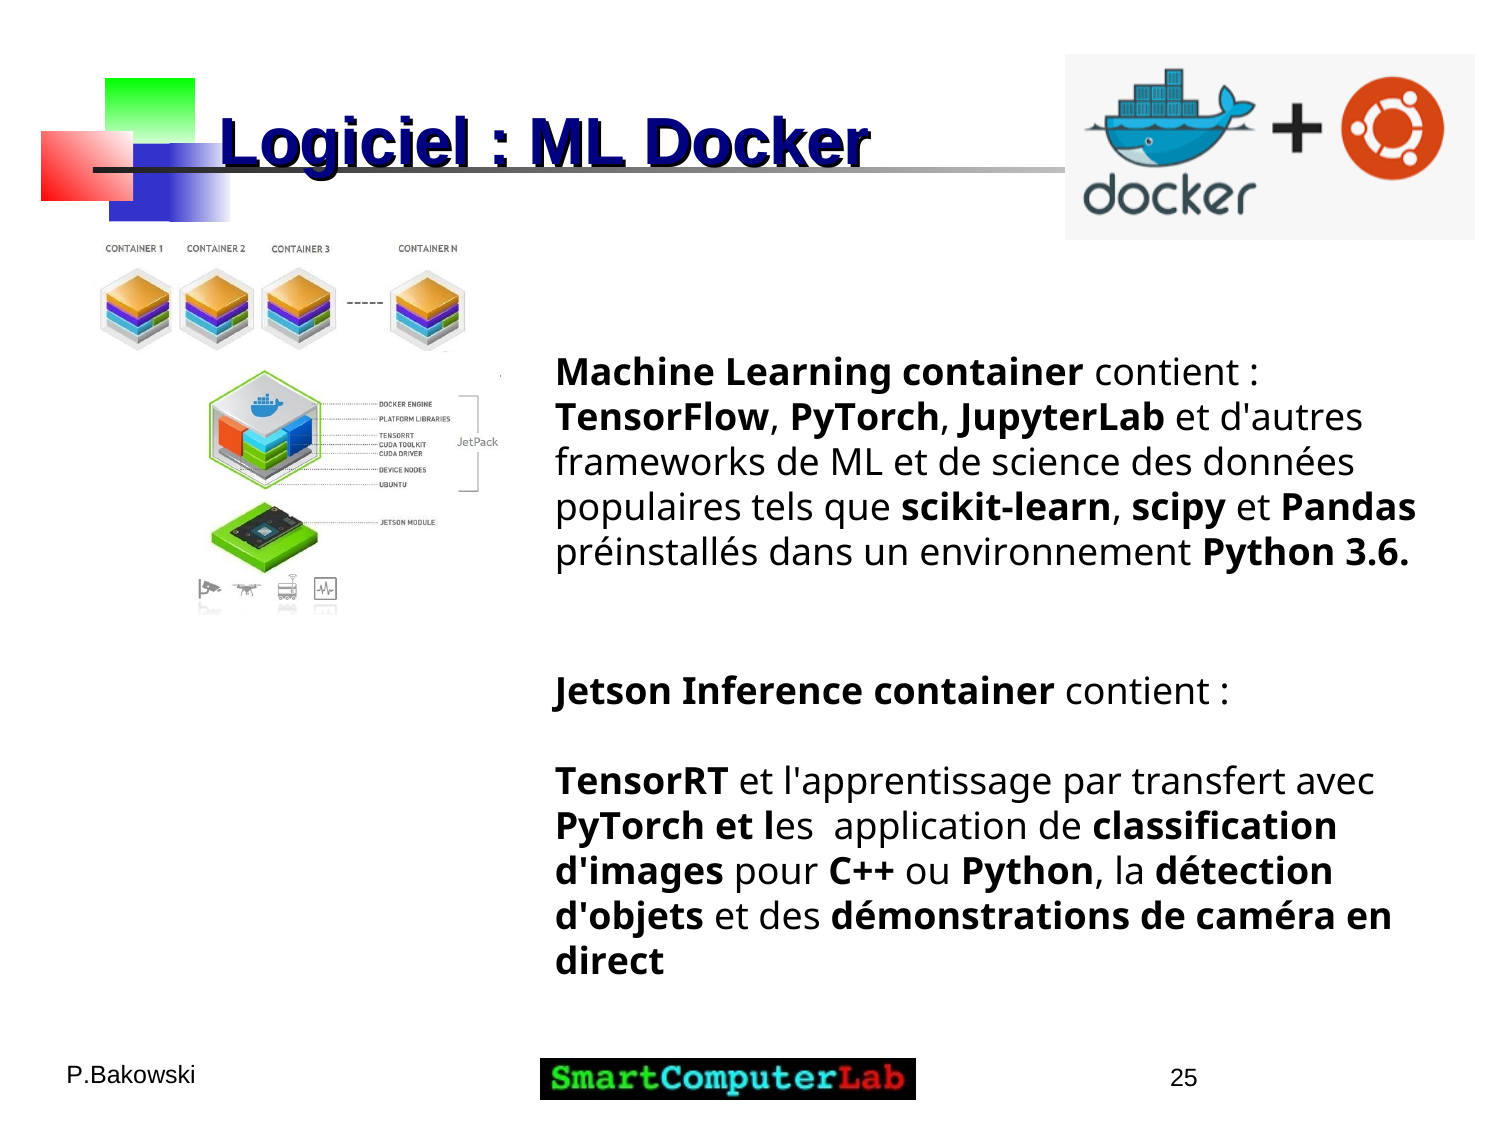

# Logiciel : ML Docker
Machine Learning container contient : TensorFlow, PyTorch, JupyterLab et d'autres frameworks de ML et de science des données populaires tels que scikit-learn, scipy et Pandas préinstallés dans un environnement Python 3.6.
Jetson Inference container contient :
TensorRT et l'apprentissage par transfert avec PyTorch et les application de classification d'images pour C++ ou Python, la détection d'objets et des démonstrations de caméra en direct
25